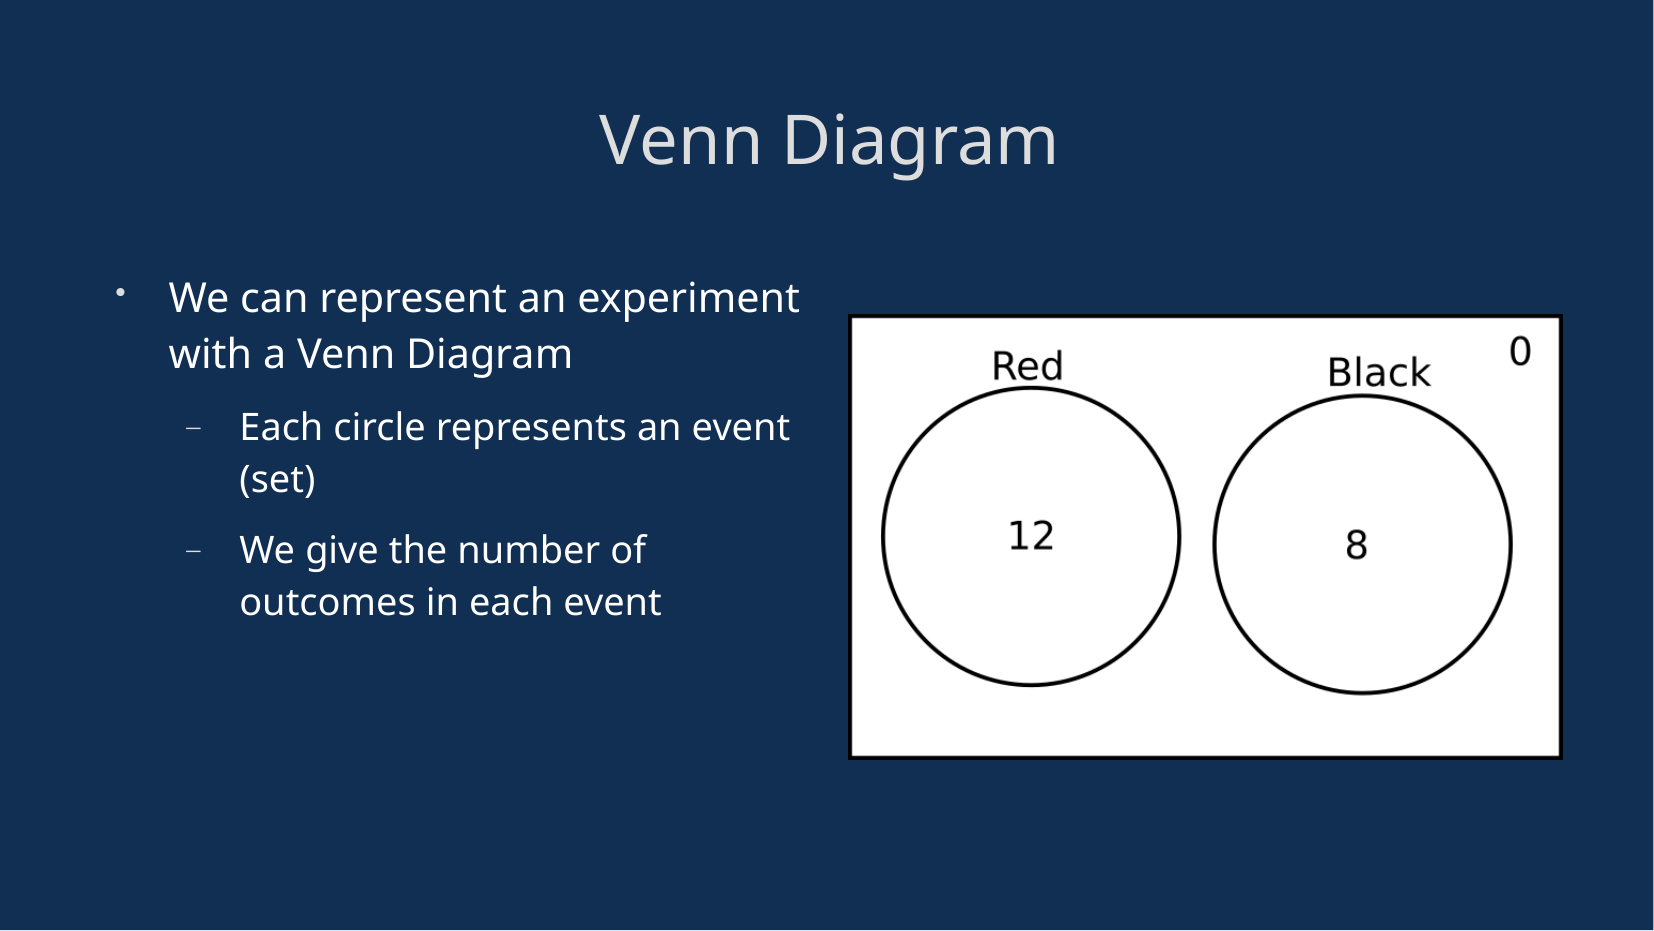

# Venn Diagram
We can represent an experiment with a Venn Diagram
Each circle represents an event (set)
We give the number of outcomes in each event